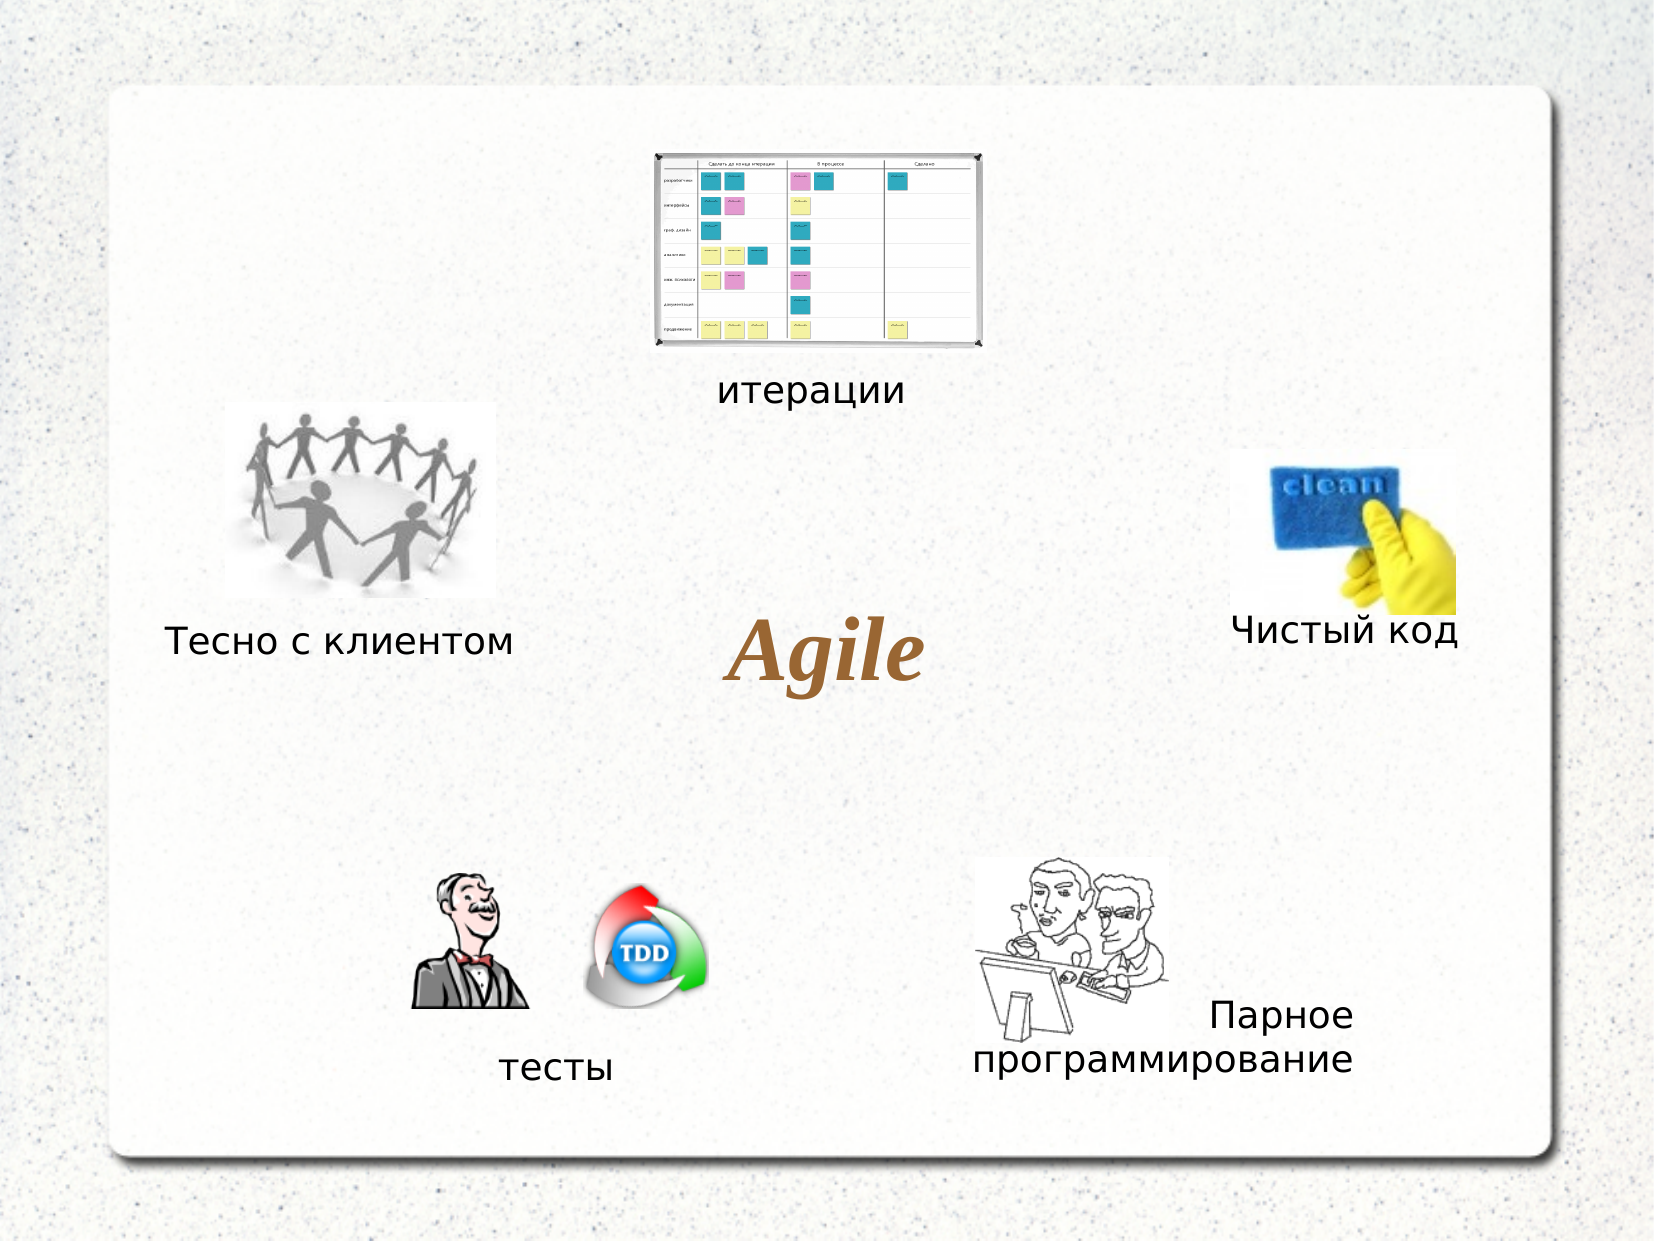

итерации
# Agile
Чистый код
Тесно с клиентом
Парное программирование
тесты